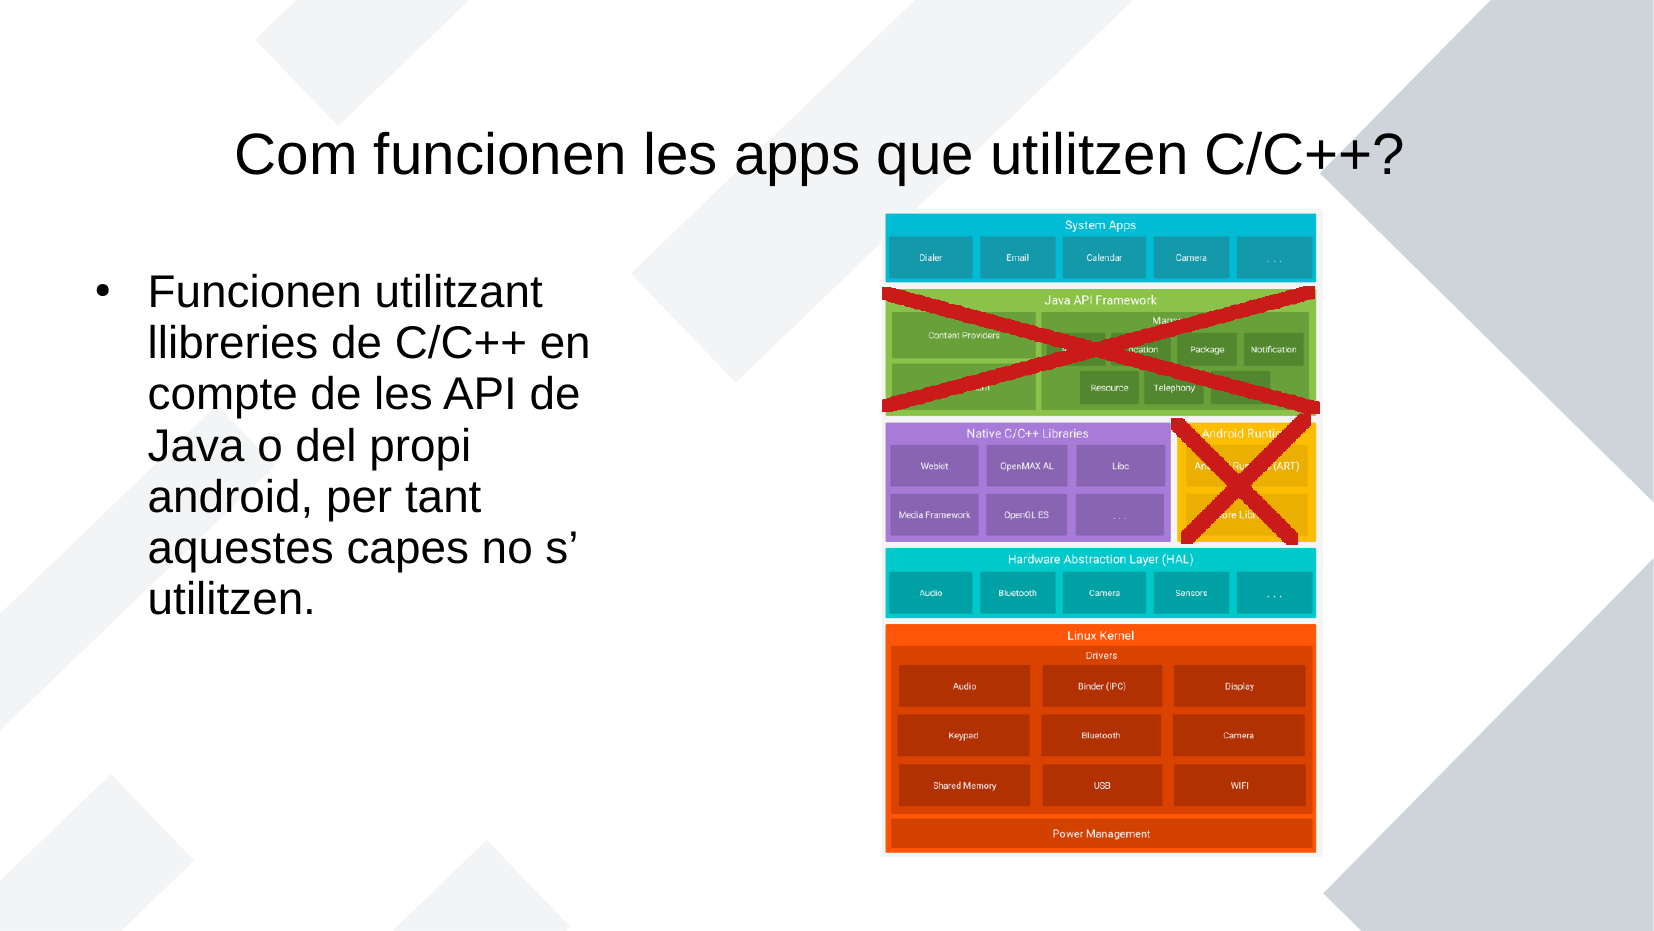

# Com funcionen les apps que utilitzen C/C++?
Funcionen utilitzant llibreries de C/C++ en compte de les API de Java o del propi android, per tant aquestes capes no s’ utilitzen.